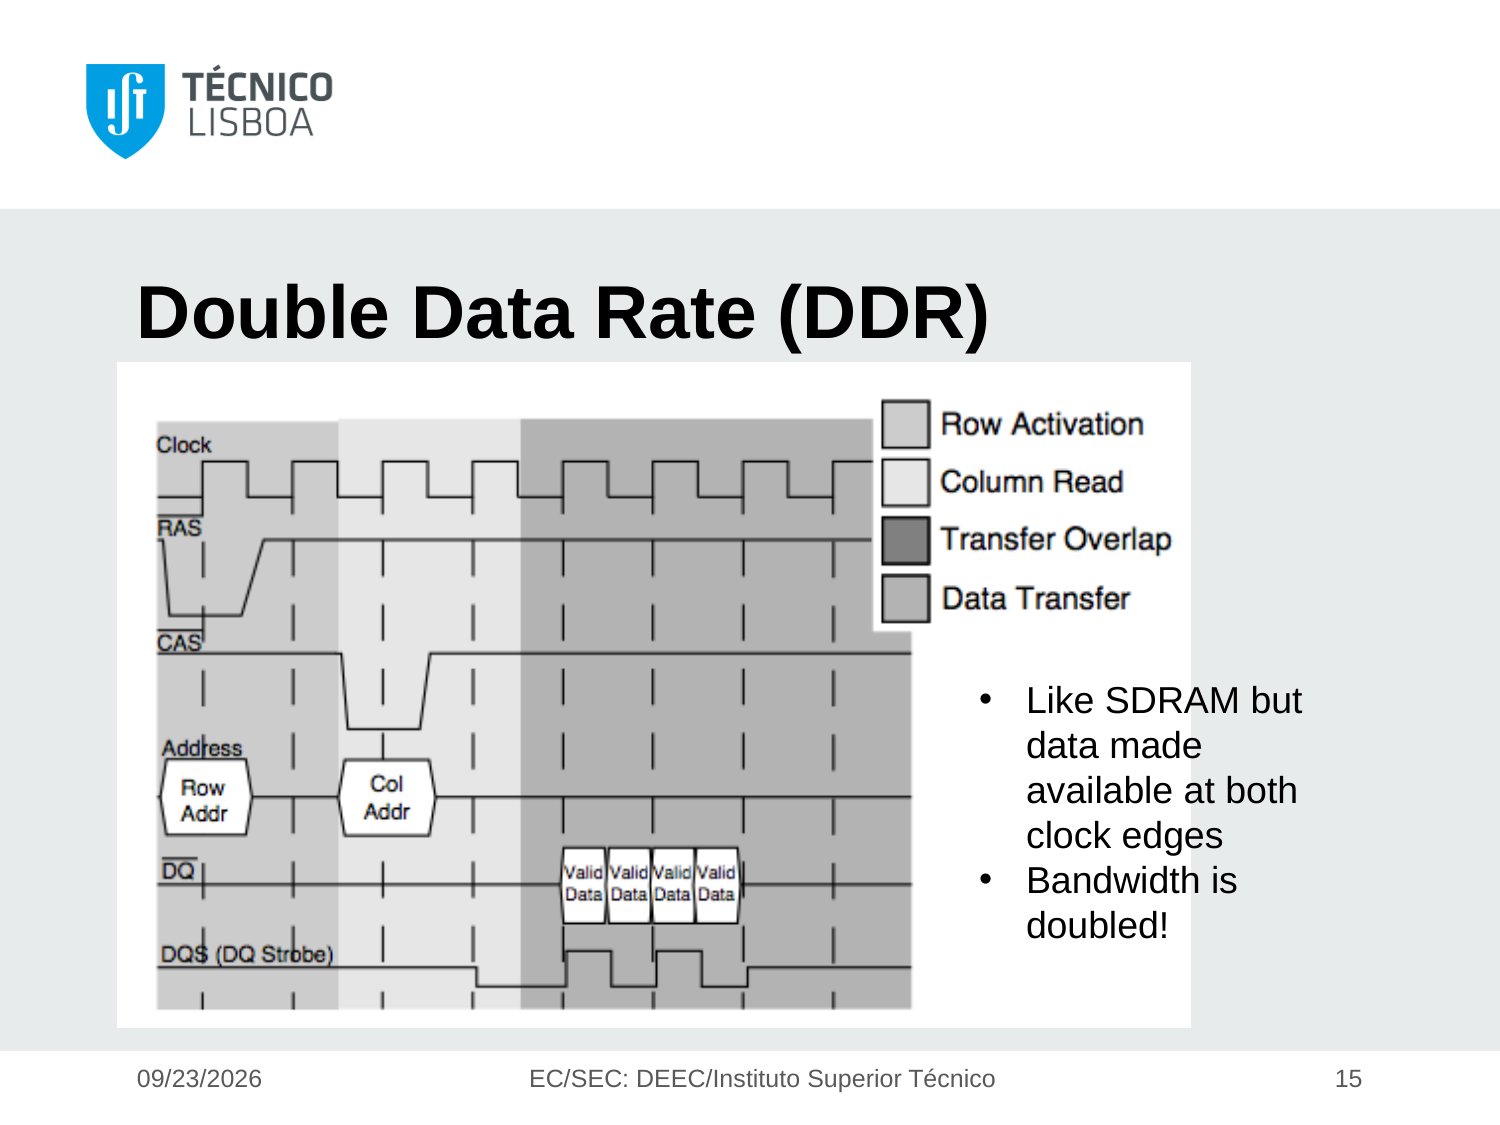

# Double Data Rate (DDR)
Like SDRAM but data made available at both clock edges
Bandwidth is doubled!
EC/SEC: DEEC/Instituto Superior Técnico